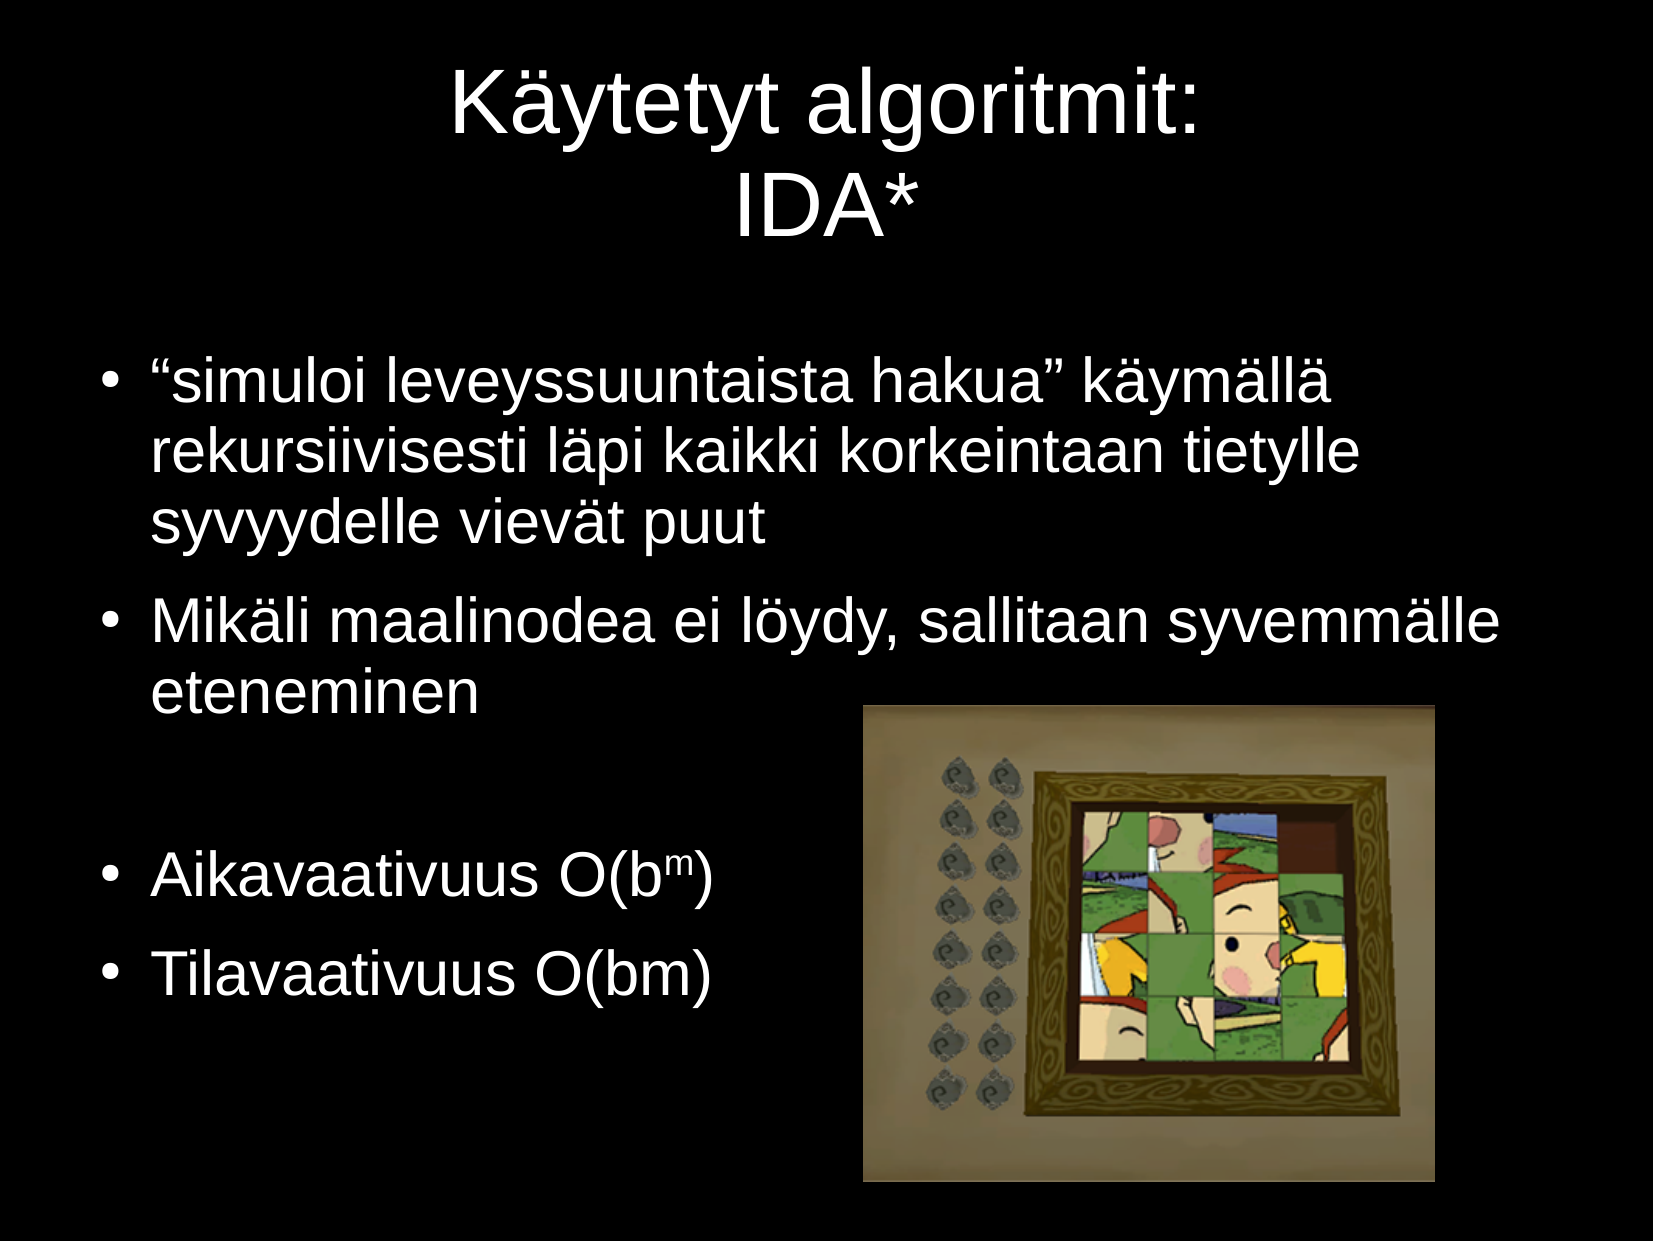

# Käytetyt algoritmit: IDA*
“simuloi leveyssuuntaista hakua” käymällä rekursiivisesti läpi kaikki korkeintaan tietylle syvyydelle vievät puut
Mikäli maalinodea ei löydy, sallitaan syvemmälle eteneminen
Aikavaativuus O(bm)
Tilavaativuus O(bm)